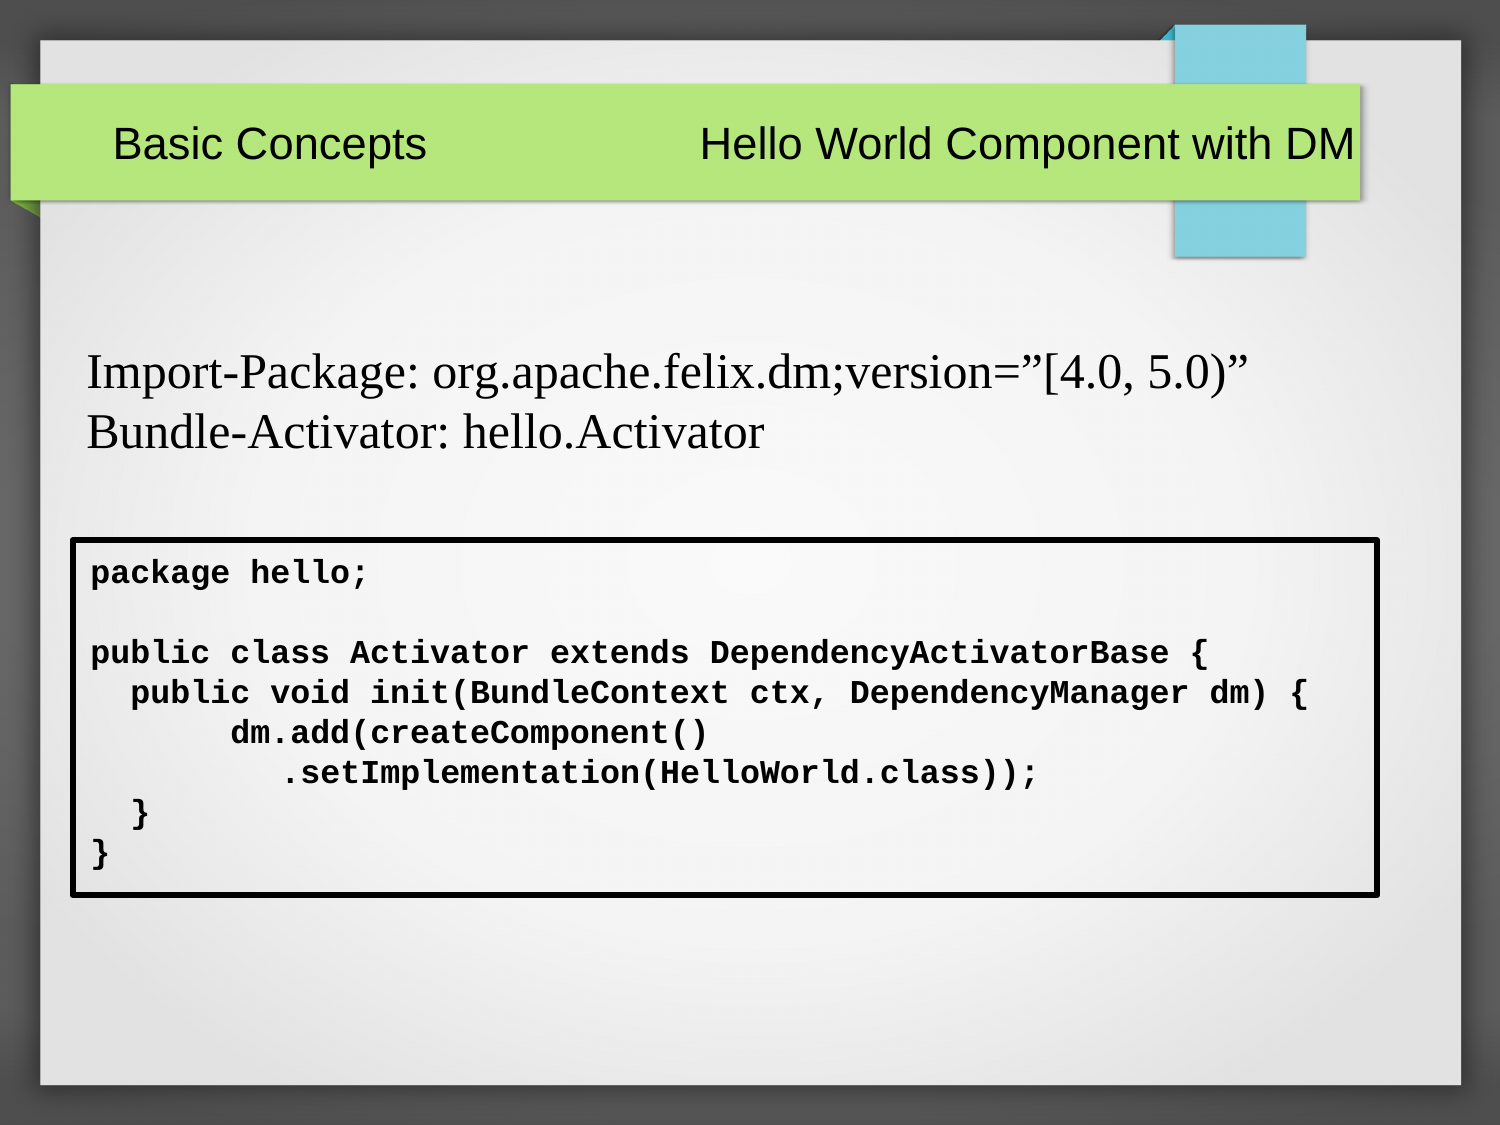

# Basic Concepts	 Hello World Component with DM
Import-Package: org.apache.felix.dm;version=”[4.0, 5.0)”
Bundle-Activator: hello.Activator
package hello;
public class Activator extends DependencyActivatorBase {
 public void init(BundleContext ctx, DependencyManager dm) {
 dm.add(createComponent()
	 .setImplementation(HelloWorld.class));
 }
}